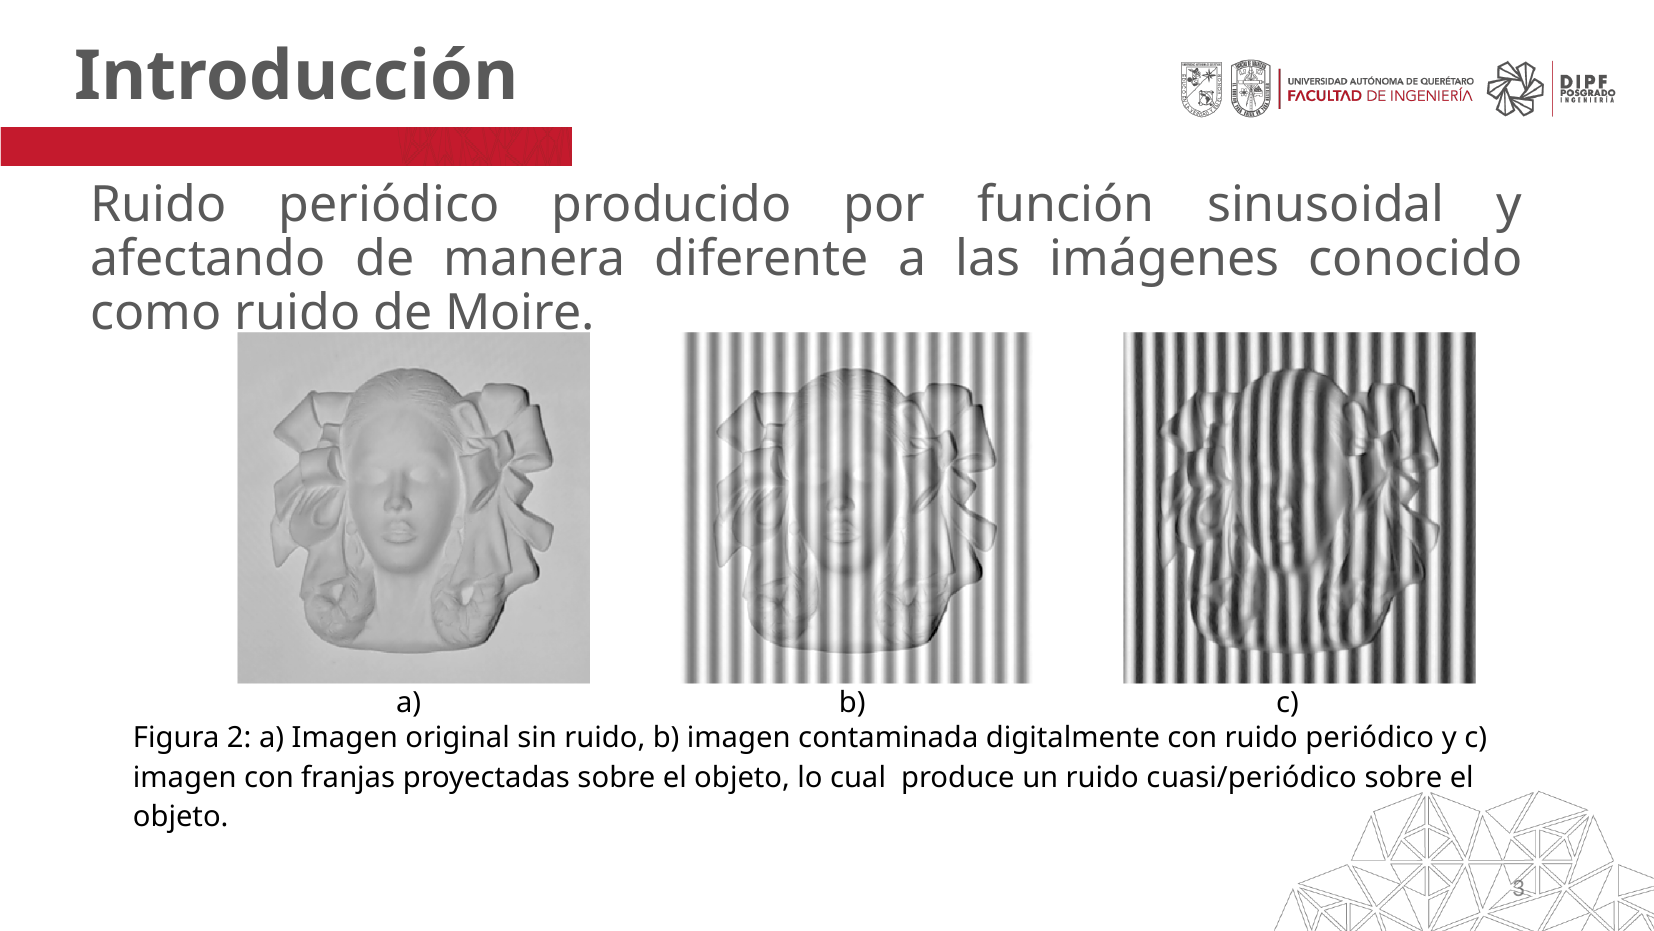

Introducción
# Ruido periódico producido por función sinusoidal y afectando de manera diferente a las imágenes conocido como ruido de Moire.
a)
b)
c)
Figura 2: a) Imagen original sin ruido, b) imagen contaminada digitalmente con ruido periódico y c) imagen con franjas proyectadas sobre el objeto, lo cual produce un ruido cuasi/periódico sobre el objeto.
3